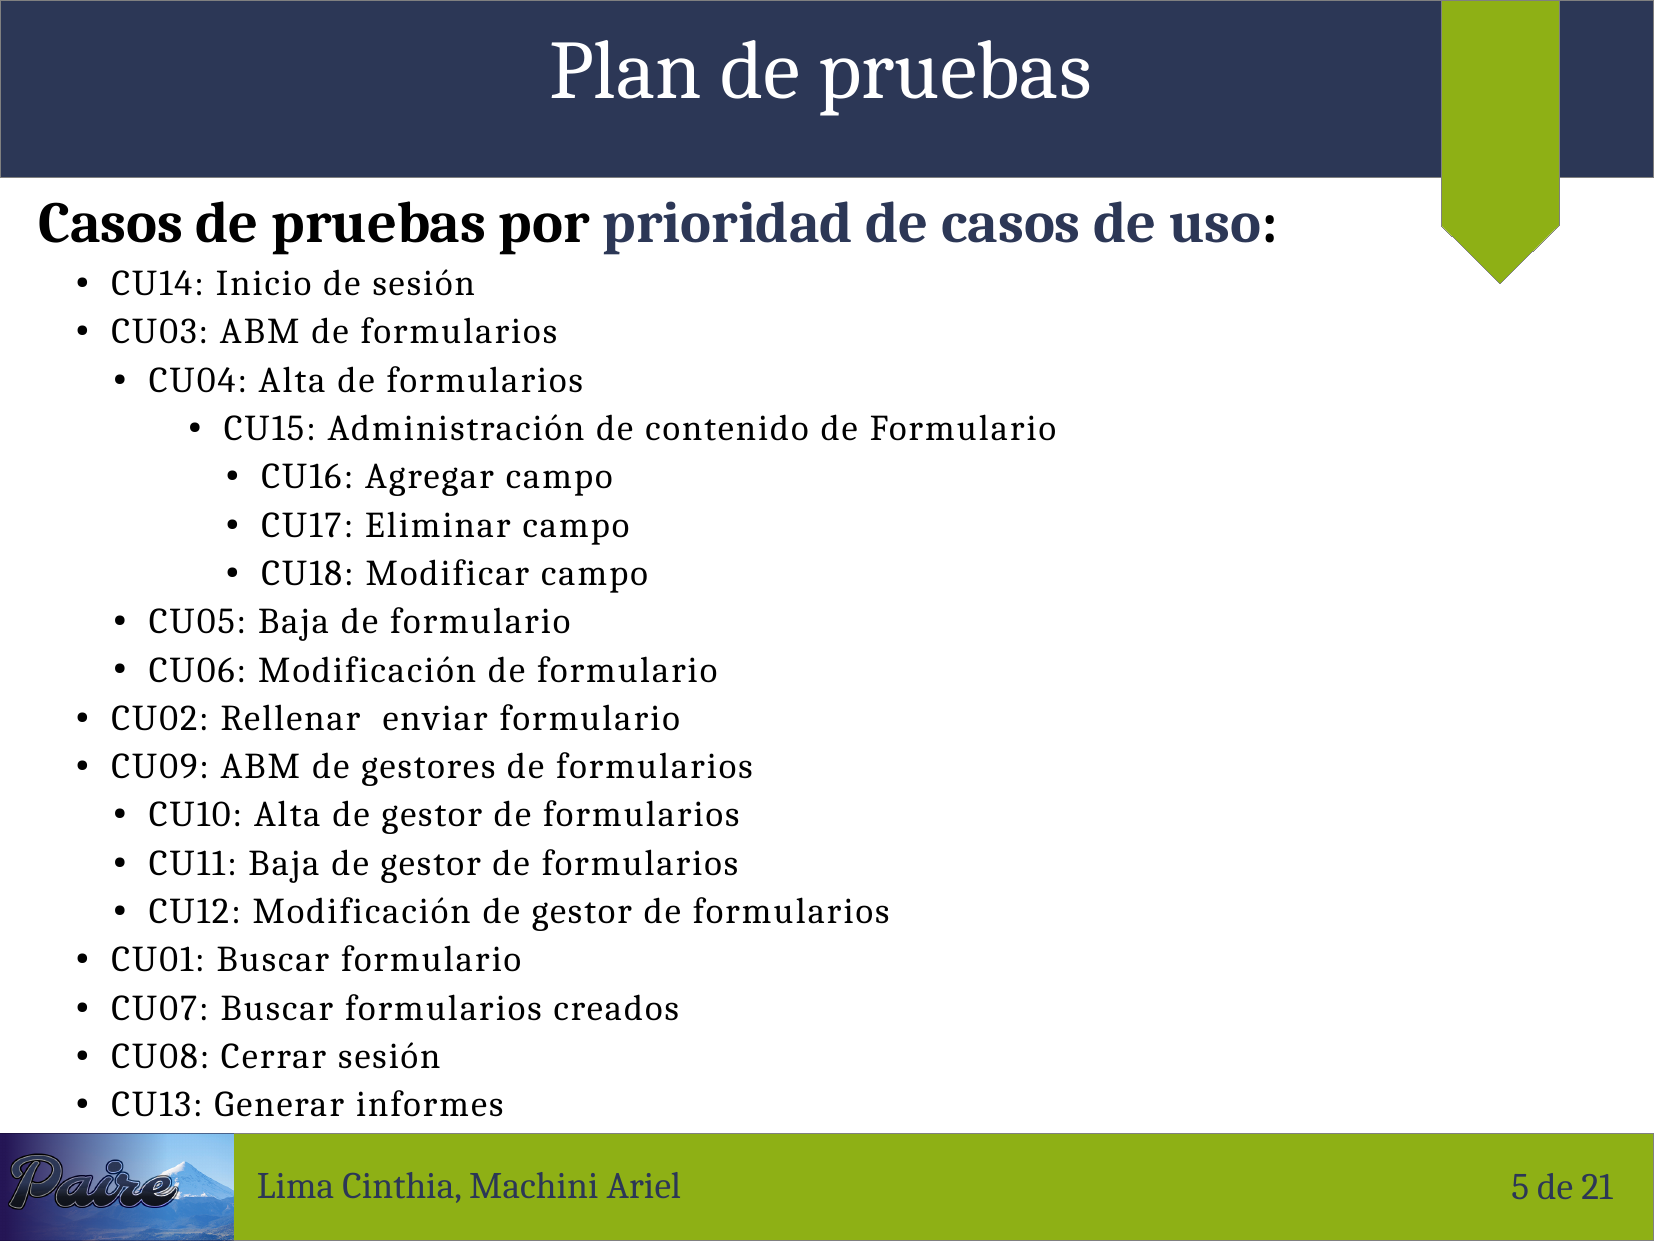

Plan de pruebas
Casos de pruebas por prioridad de casos de uso:
CU14: Inicio de sesión
CU03: ABM de formularios
CU04: Alta de formularios
CU15: Administración de contenido de Formulario
CU16: Agregar campo
CU17: Eliminar campo
CU18: Modificar campo
CU05: Baja de formulario
CU06: Modificación de formulario
CU02: Rellenar enviar formulario
CU09: ABM de gestores de formularios
CU10: Alta de gestor de formularios
CU11: Baja de gestor de formularios
CU12: Modificación de gestor de formularios
CU01: Buscar formulario
CU07: Buscar formularios creados
CU08: Cerrar sesión
CU13: Generar informes
Lima Cinthia, Machini Ariel
 de 21